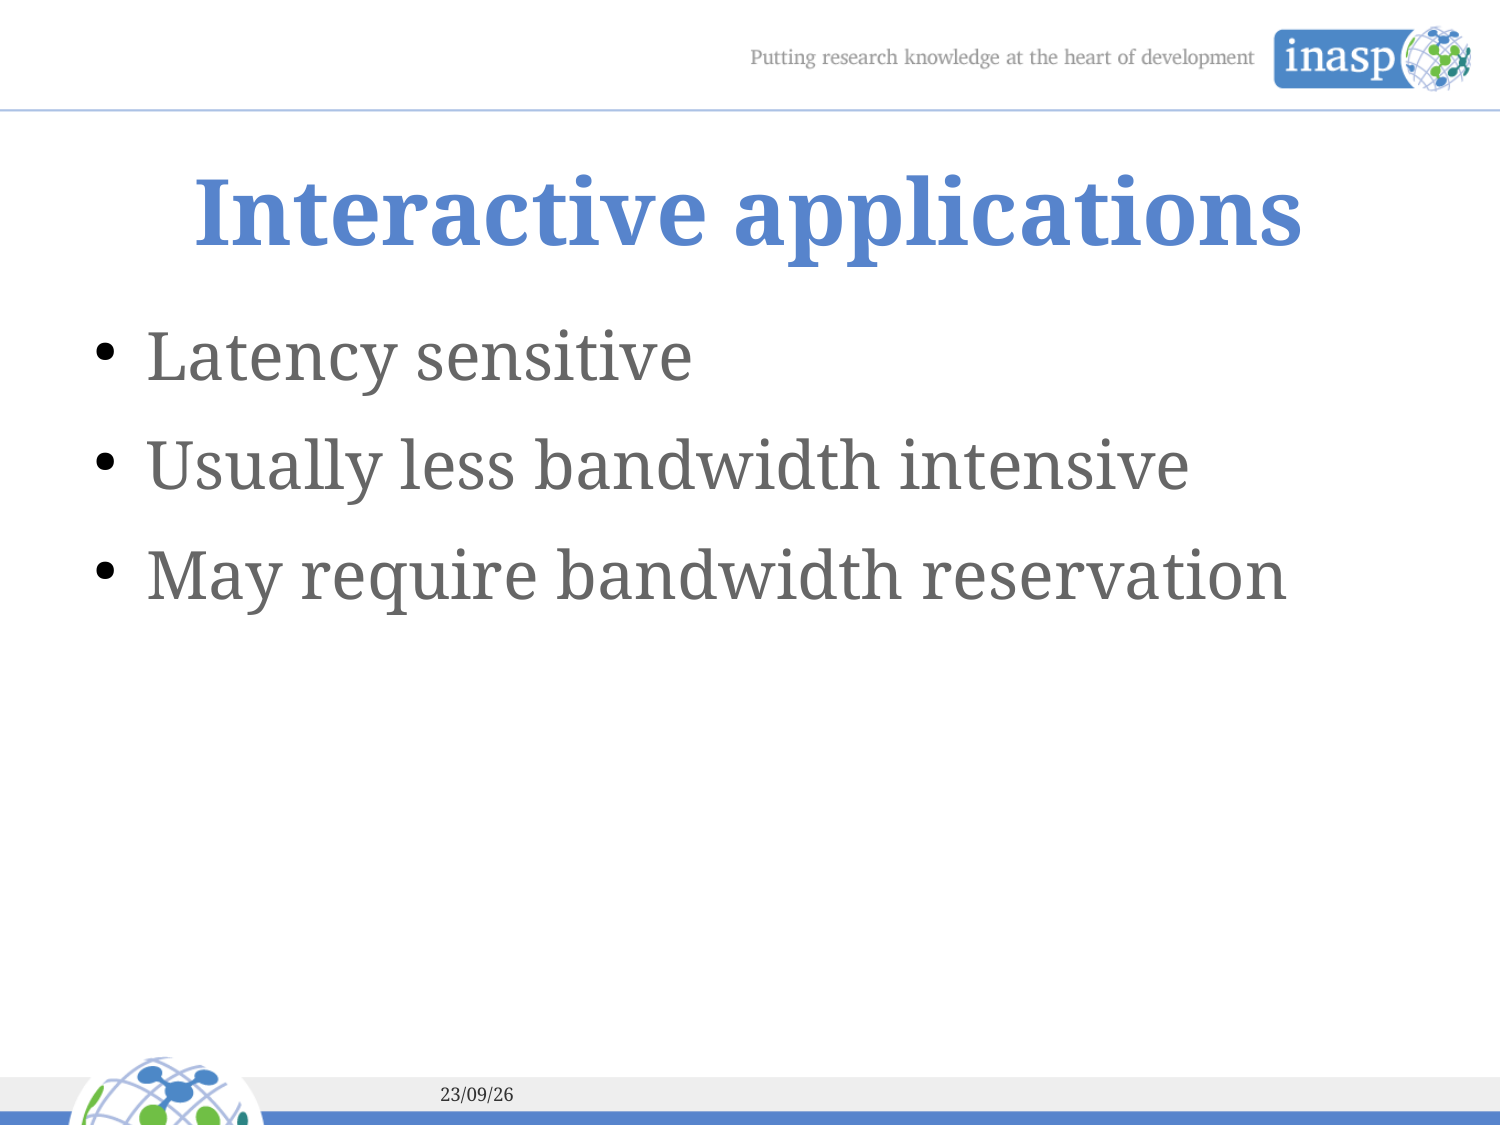

# Interactive applications
Latency sensitive
Usually less bandwidth intensive
May require bandwidth reservation